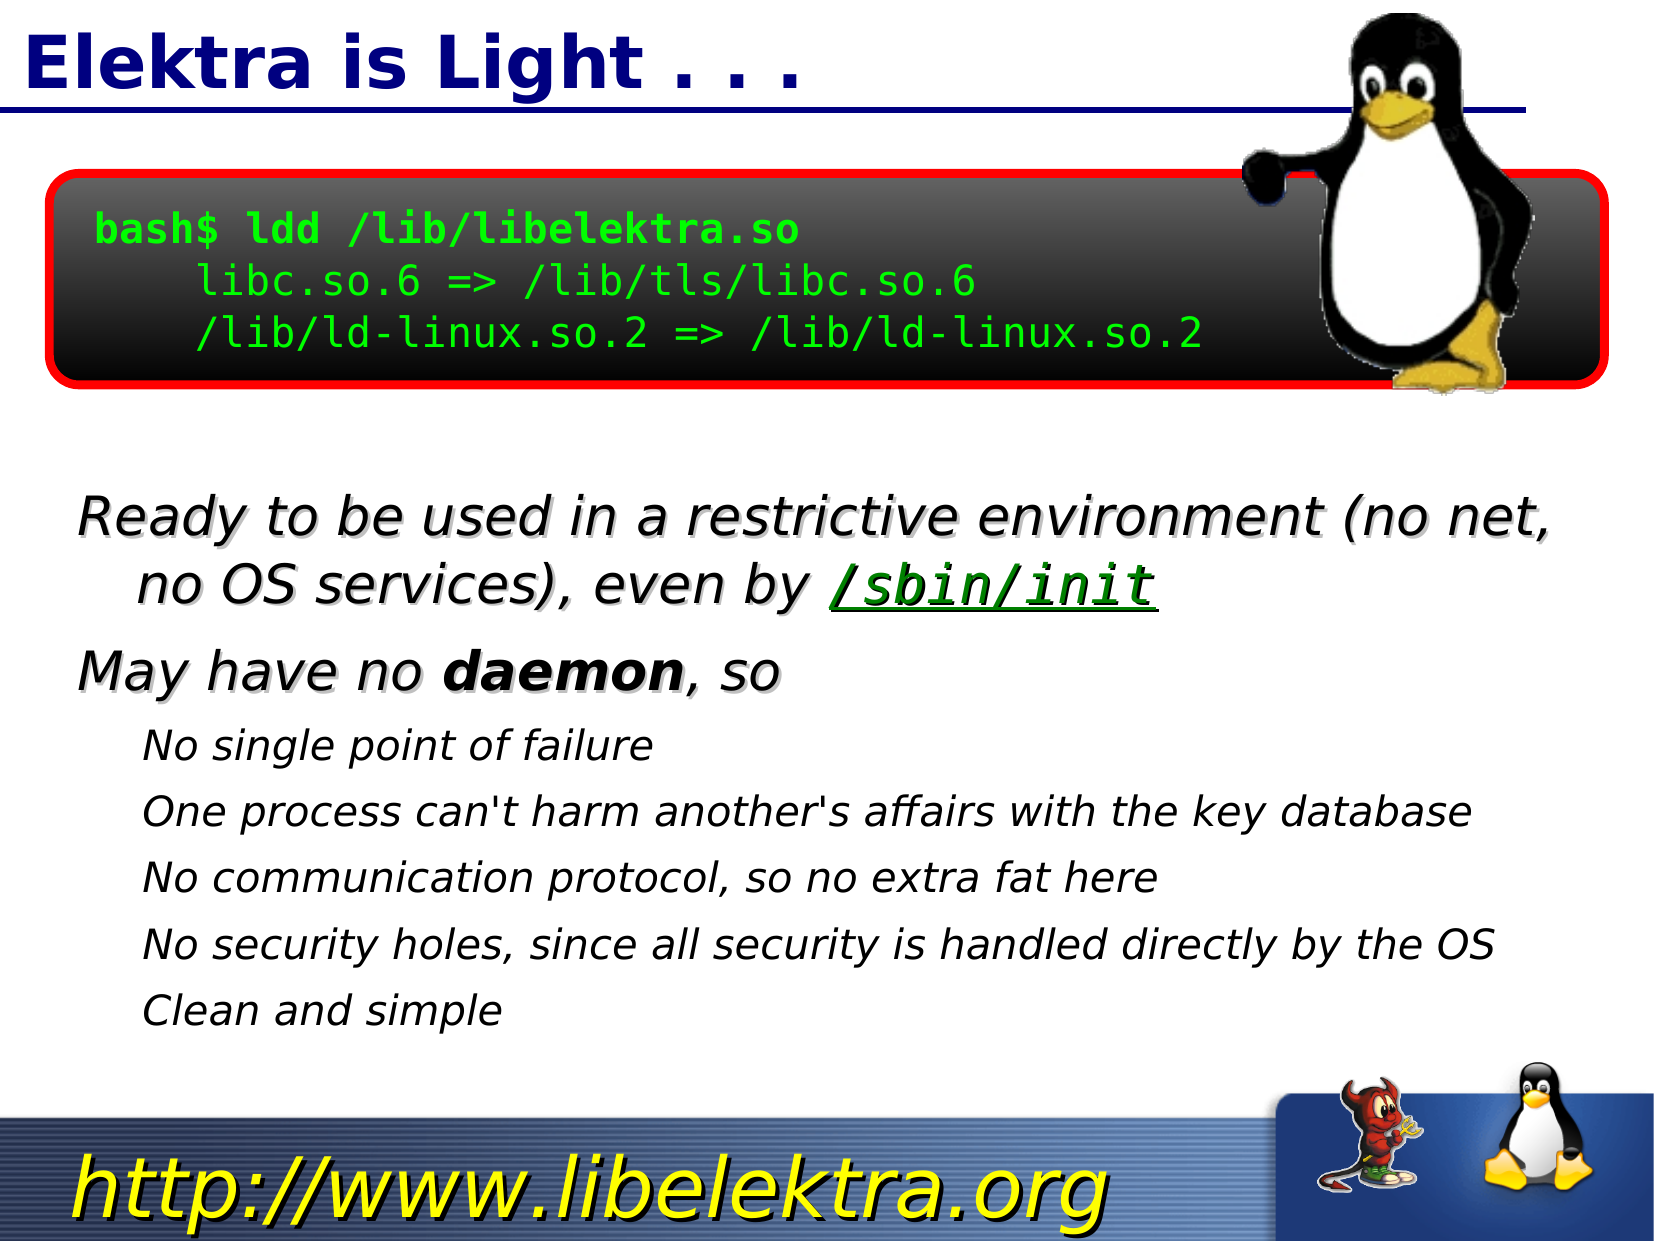

Elektra is Light . . .
bash$ ldd /lib/libelektra.so
 libc.so.6 => /lib/tls/libc.so.6
 /lib/ld-linux.so.2 => /lib/ld-linux.so.2
# Ready to be used in a restrictive environment (no net, no OS services), even by /sbin/init
May have no daemon, so
No single point of failure
One process can't harm another's affairs with the key database
No communication protocol, so no extra fat here
No security holes, since all security is handled directly by the OS
Clean and simple